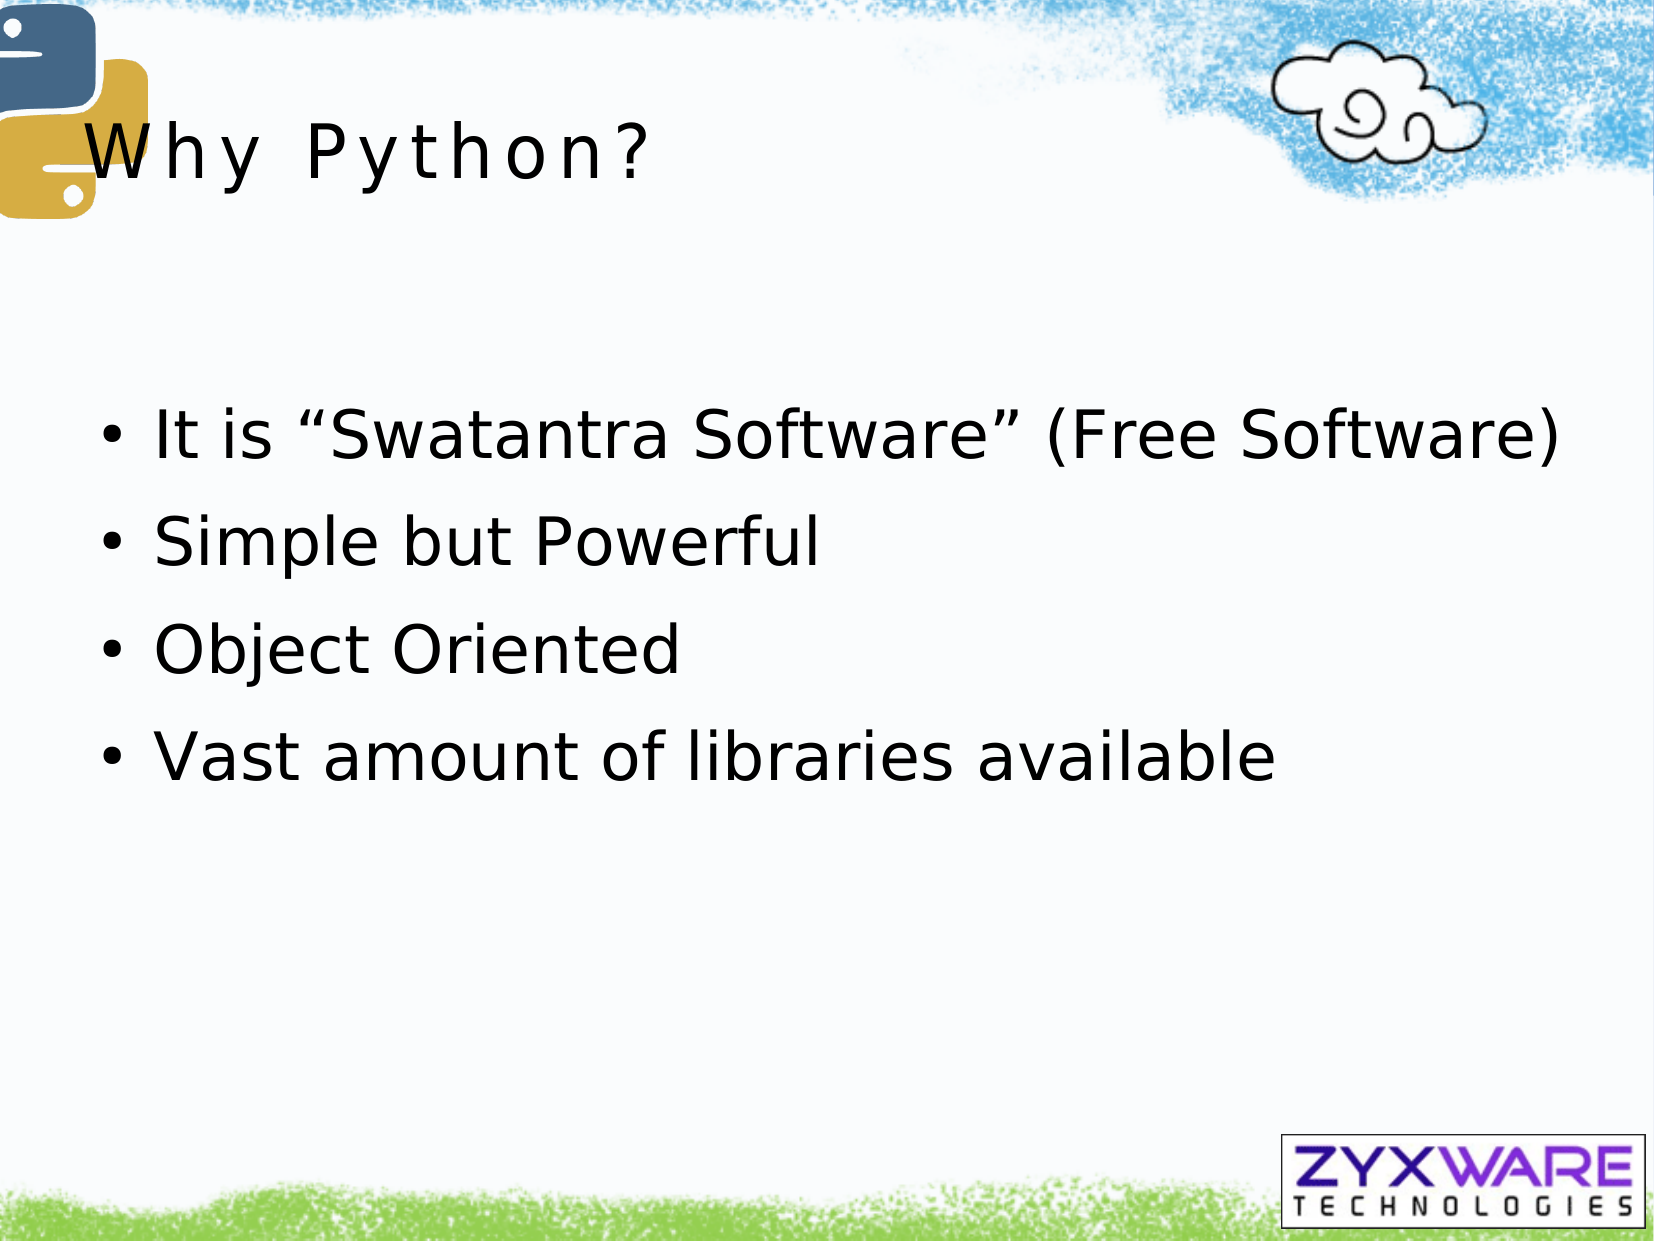

# Why Python?
It is “Swatantra Software” (Free Software)
Simple but Powerful
Object Oriented
Vast amount of libraries available